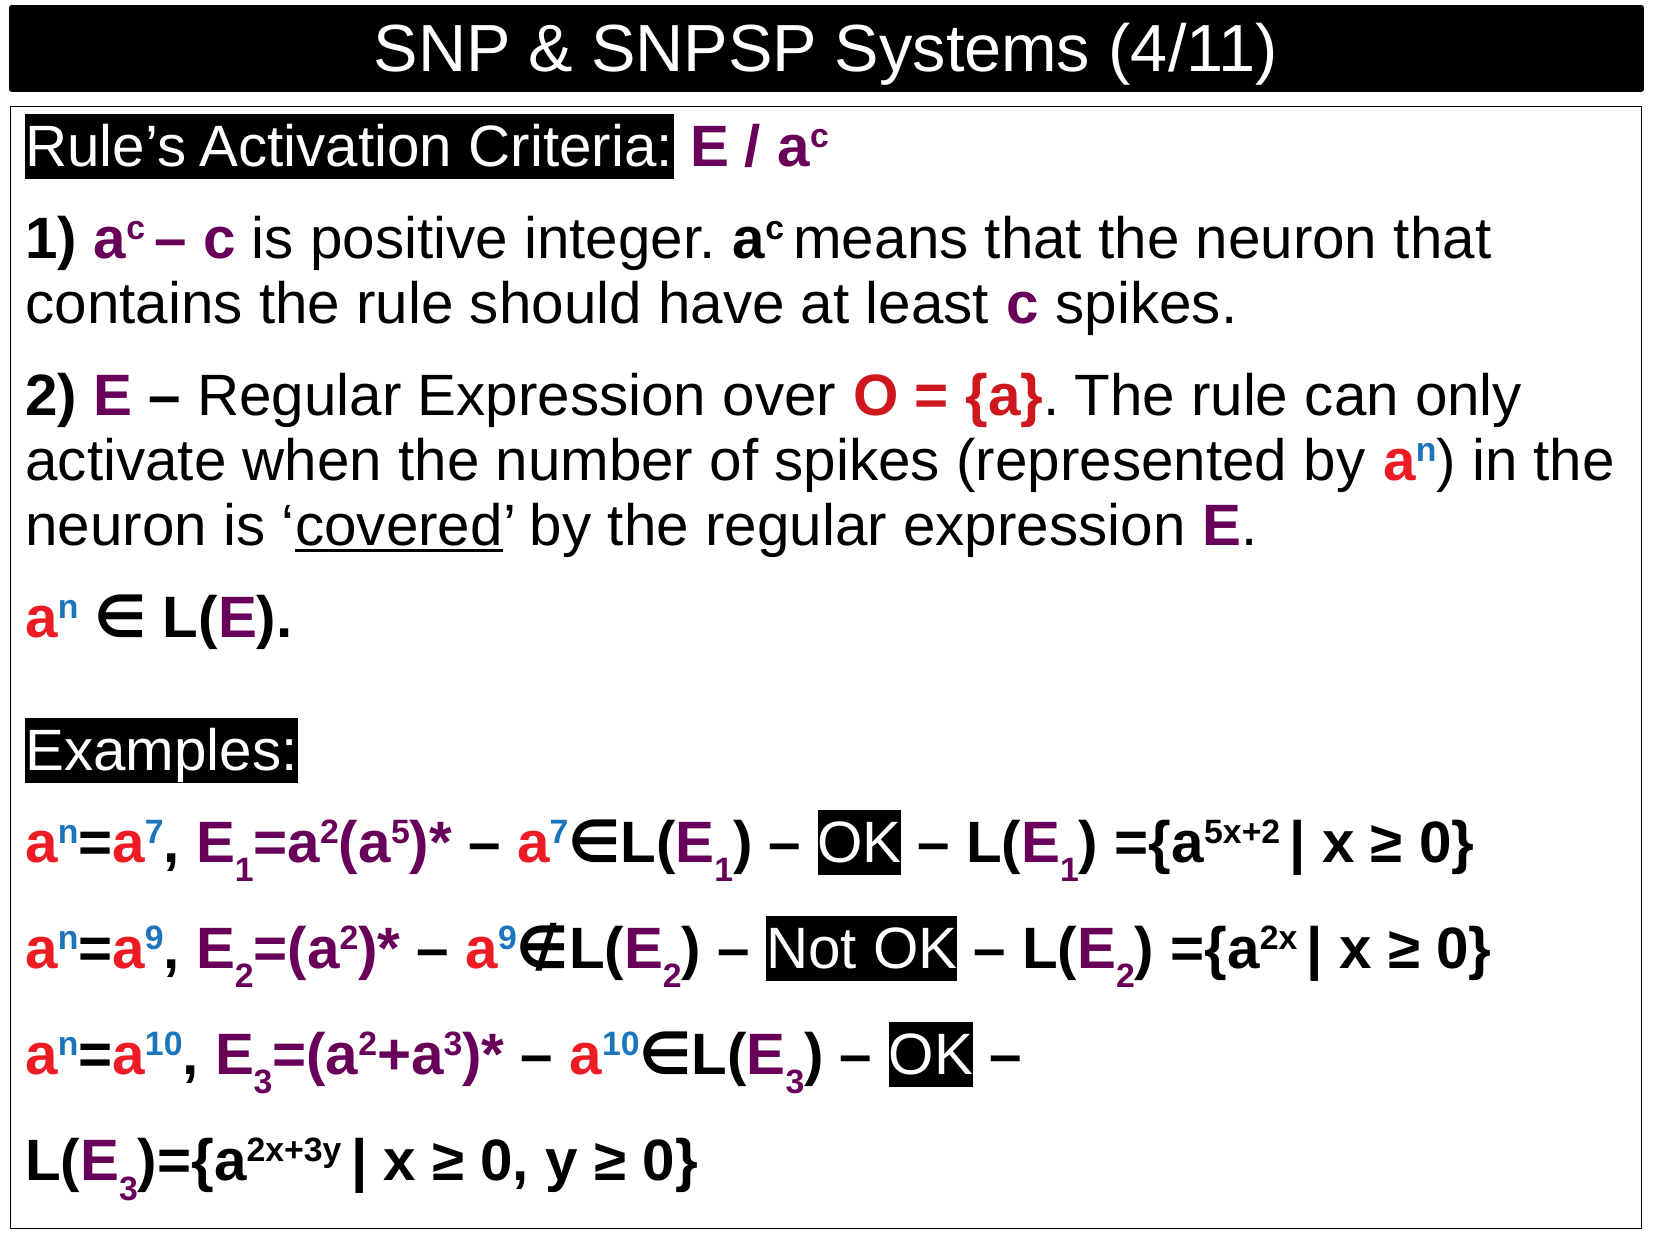

# SNP & SNPSP Systems (4/11)
Rule’s Activation Criteria: E / ac
1) ac – c is positive integer. ac means that the neuron that contains the rule should have at least c spikes.
2) E – Regular Expression over O = {a}. The rule can only activate when the number of spikes (represented by an) in the neuron is ‘covered’ by the regular expression E.
an ∈ L(E).
Examples:
an=a7, E1=a2(a5)* – a7∈L(E1) – OK – L(E1) ={a5x+2 | x ≥ 0}
an=a9, E2=(a2)* – a9∉L(E2) – Not OK – L(E2) ={a2x | x ≥ 0}
an=a10, E3=(a2+a3)* – a10∈L(E3) – OK –
L(E3)={a2x+3y | x ≥ 0, y ≥ 0}